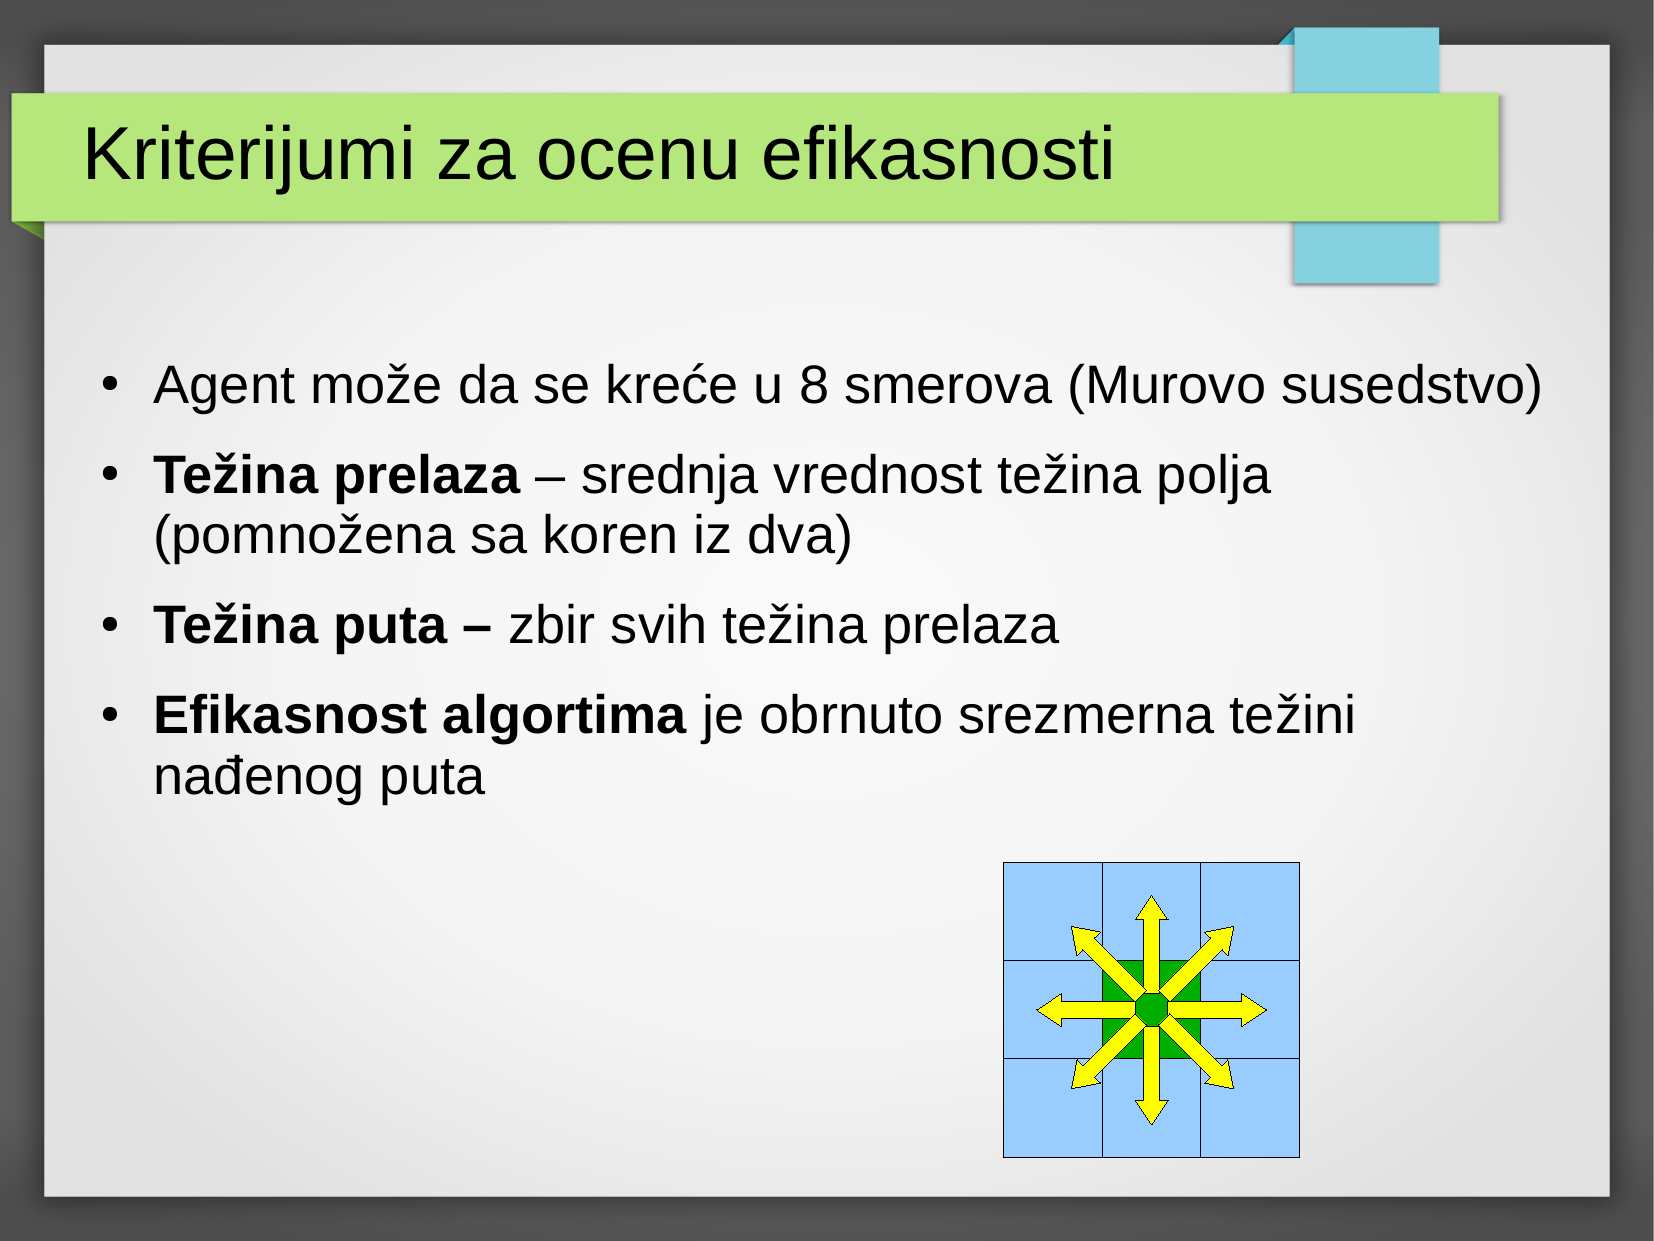

# Kriterijumi za ocenu efikasnosti
Agent može da se kreće u 8 smerova (Murovo susedstvo)
Težina prelaza – srednja vrednost težina polja (pomnožena sa koren iz dva)
Težina puta – zbir svih težina prelaza
Efikasnost algortima je obrnuto srezmerna težini nađenog puta